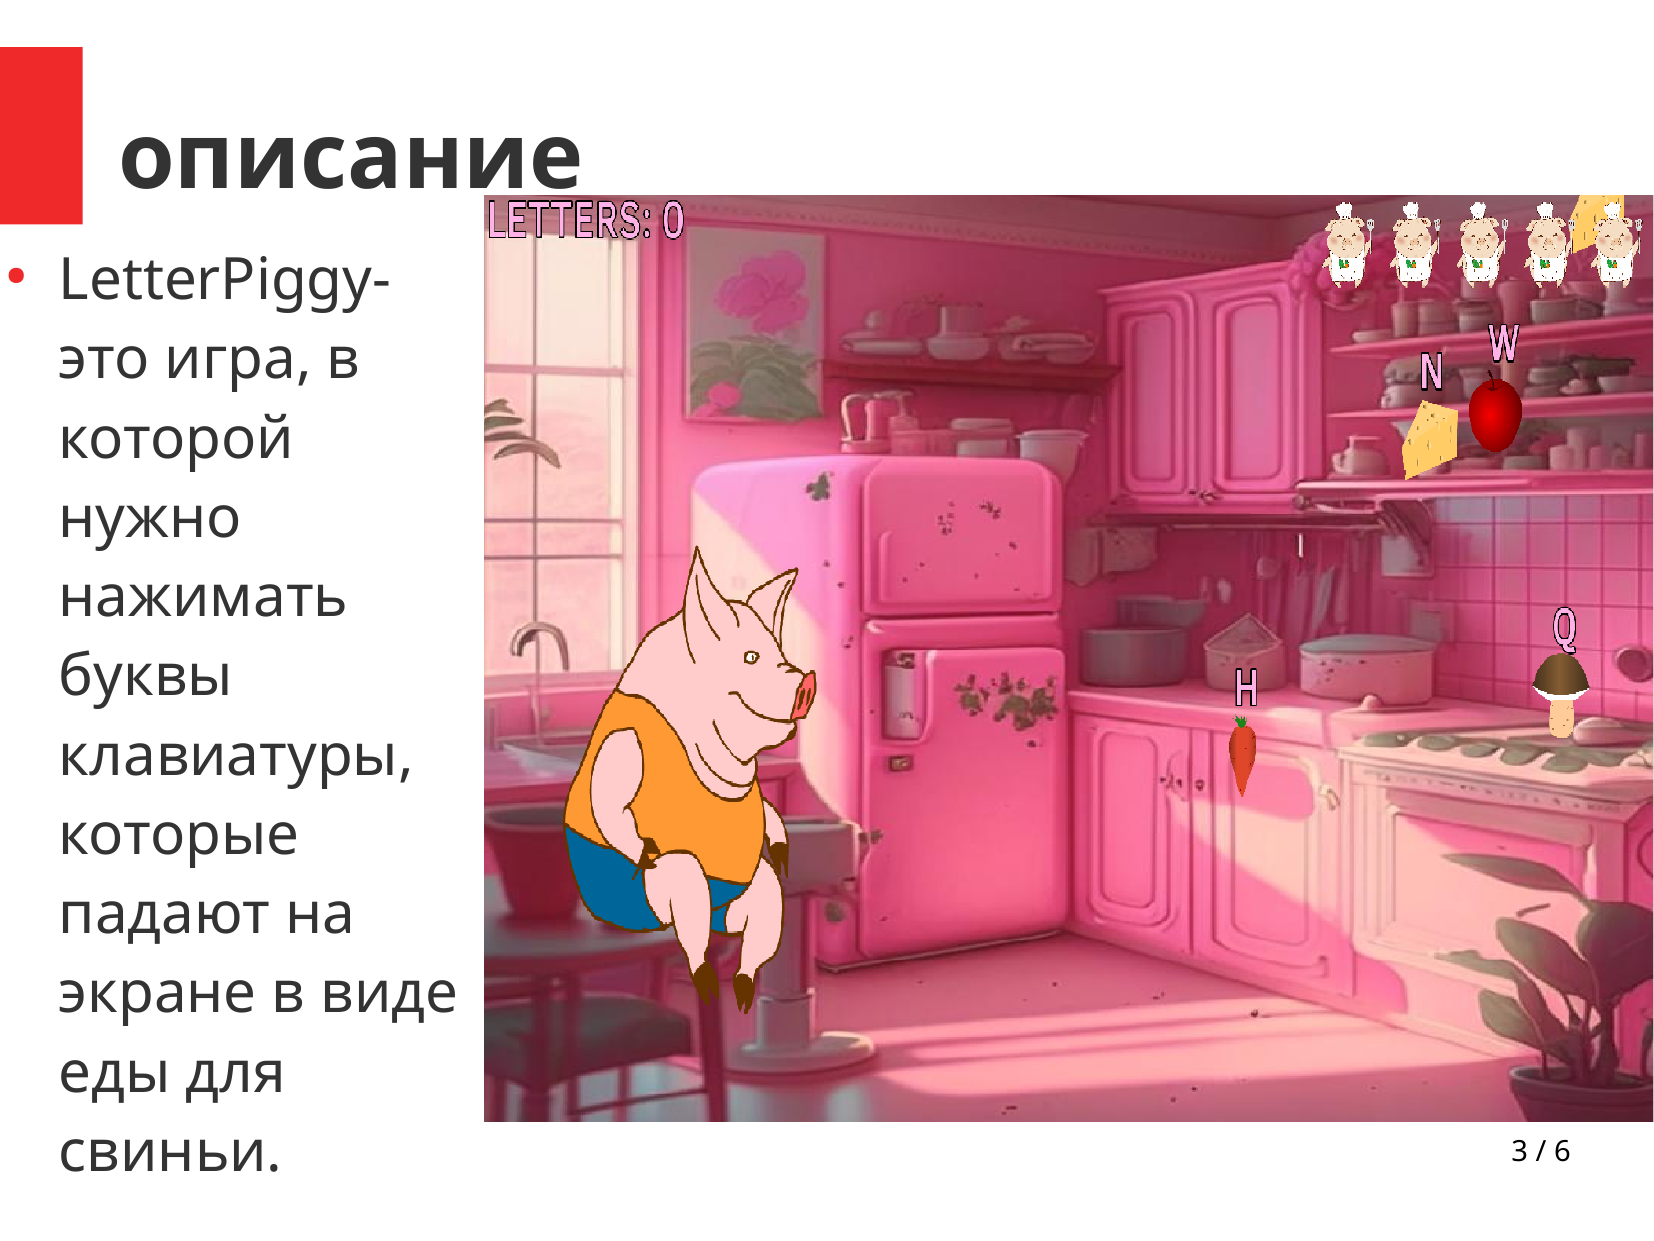

# описание
LetterPiggy- это игра, в которой нужно нажимать буквы клавиатуры, которые падают на экране в виде еды для свиньи.
3